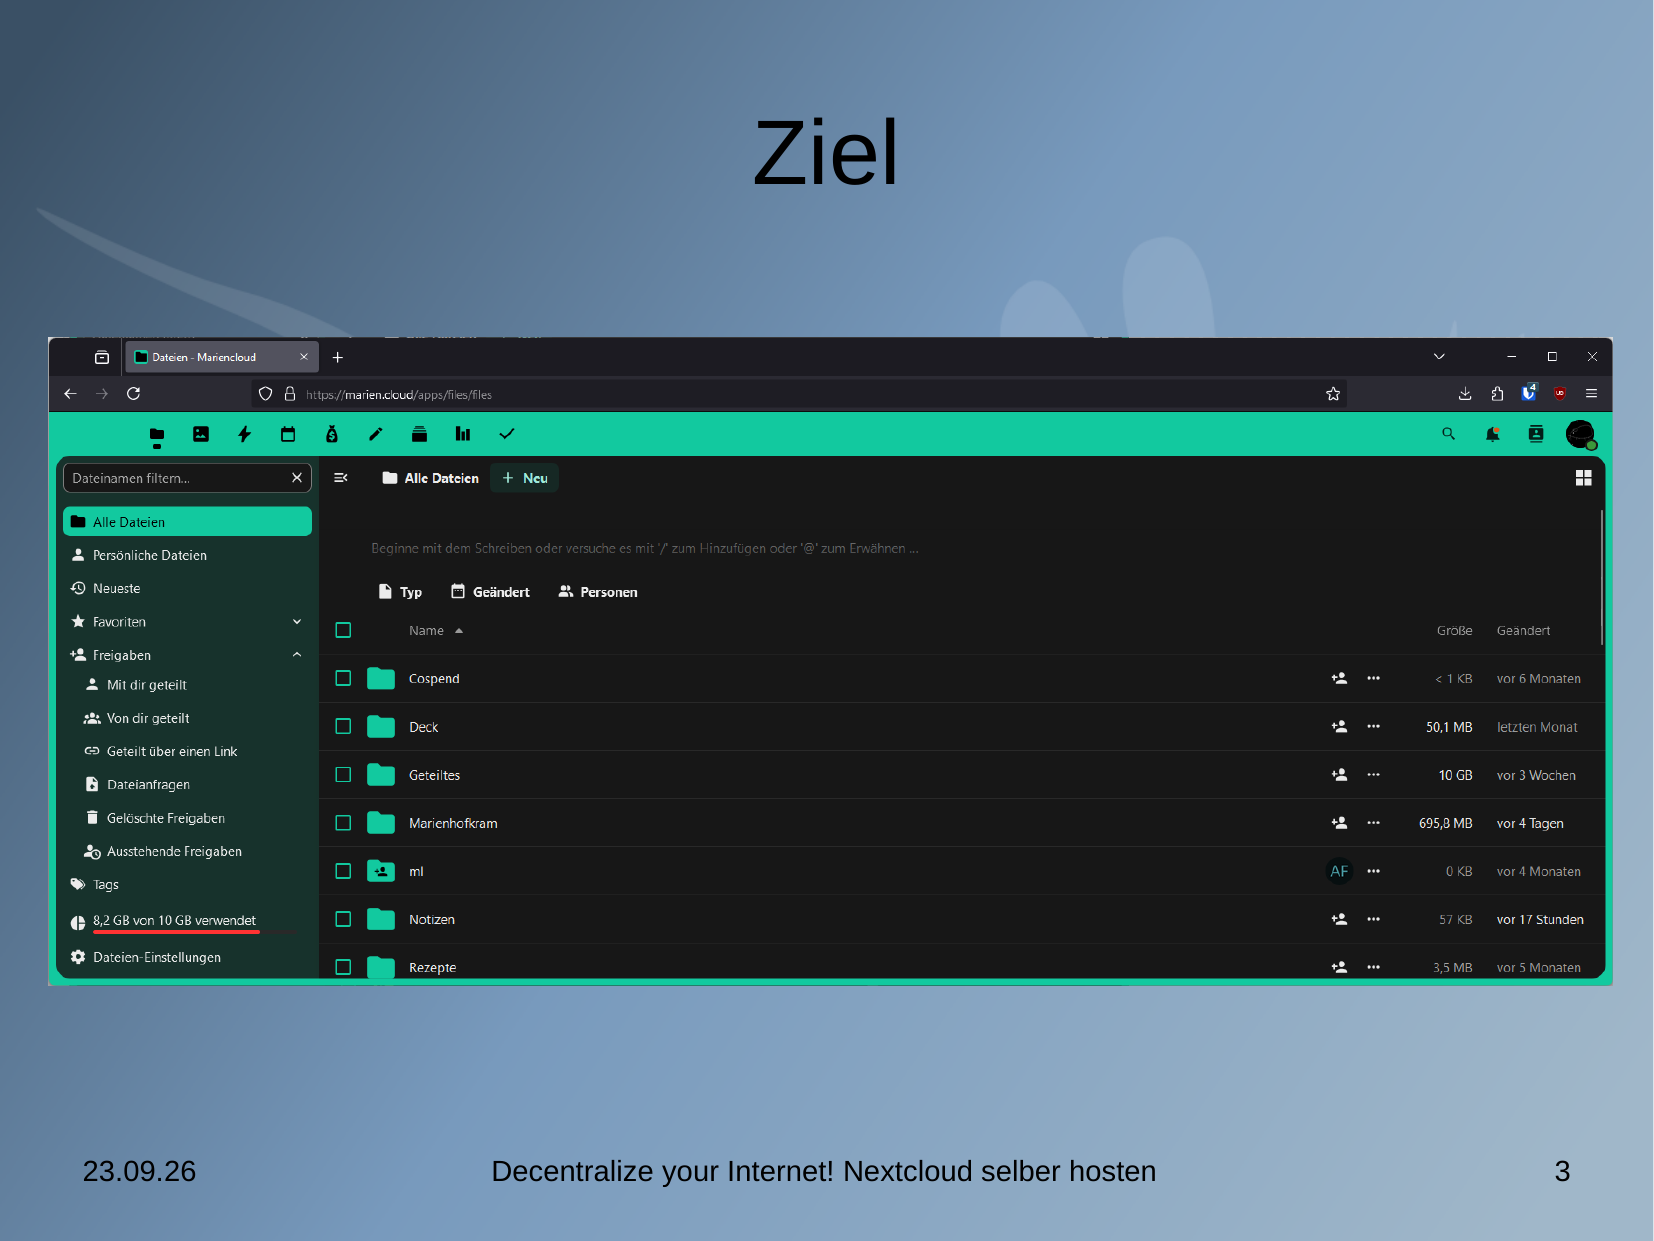

# Ziel
Decentralize your Internet! Nextcloud selber hosten
3